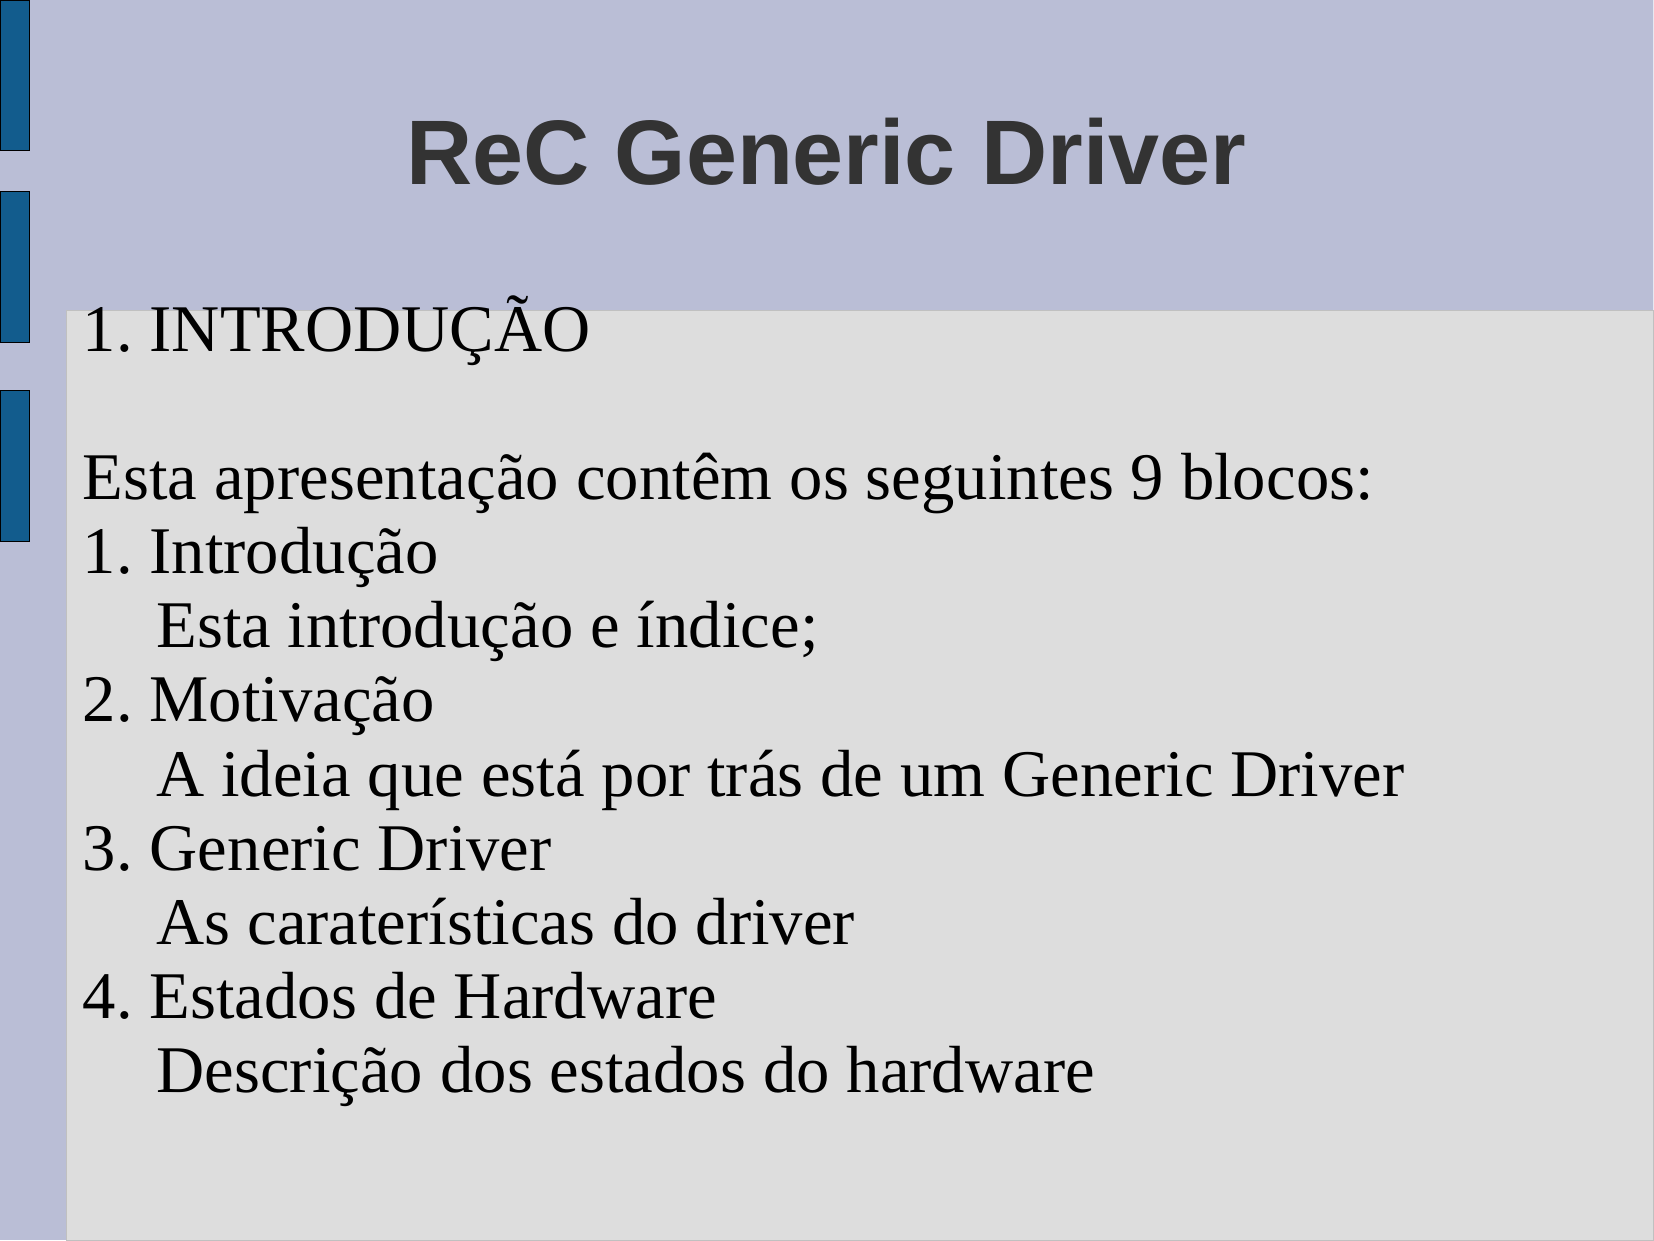

# ReC Generic Driver
1. INTRODUÇÃO
Esta apresentação contêm os seguintes 9 blocos:
1. Introdução
	Esta introdução e índice;
2. Motivação
	A ideia que está por trás de um Generic Driver
3. Generic Driver
	As caraterísticas do driver
4. Estados de Hardware
	Descrição dos estados do hardware